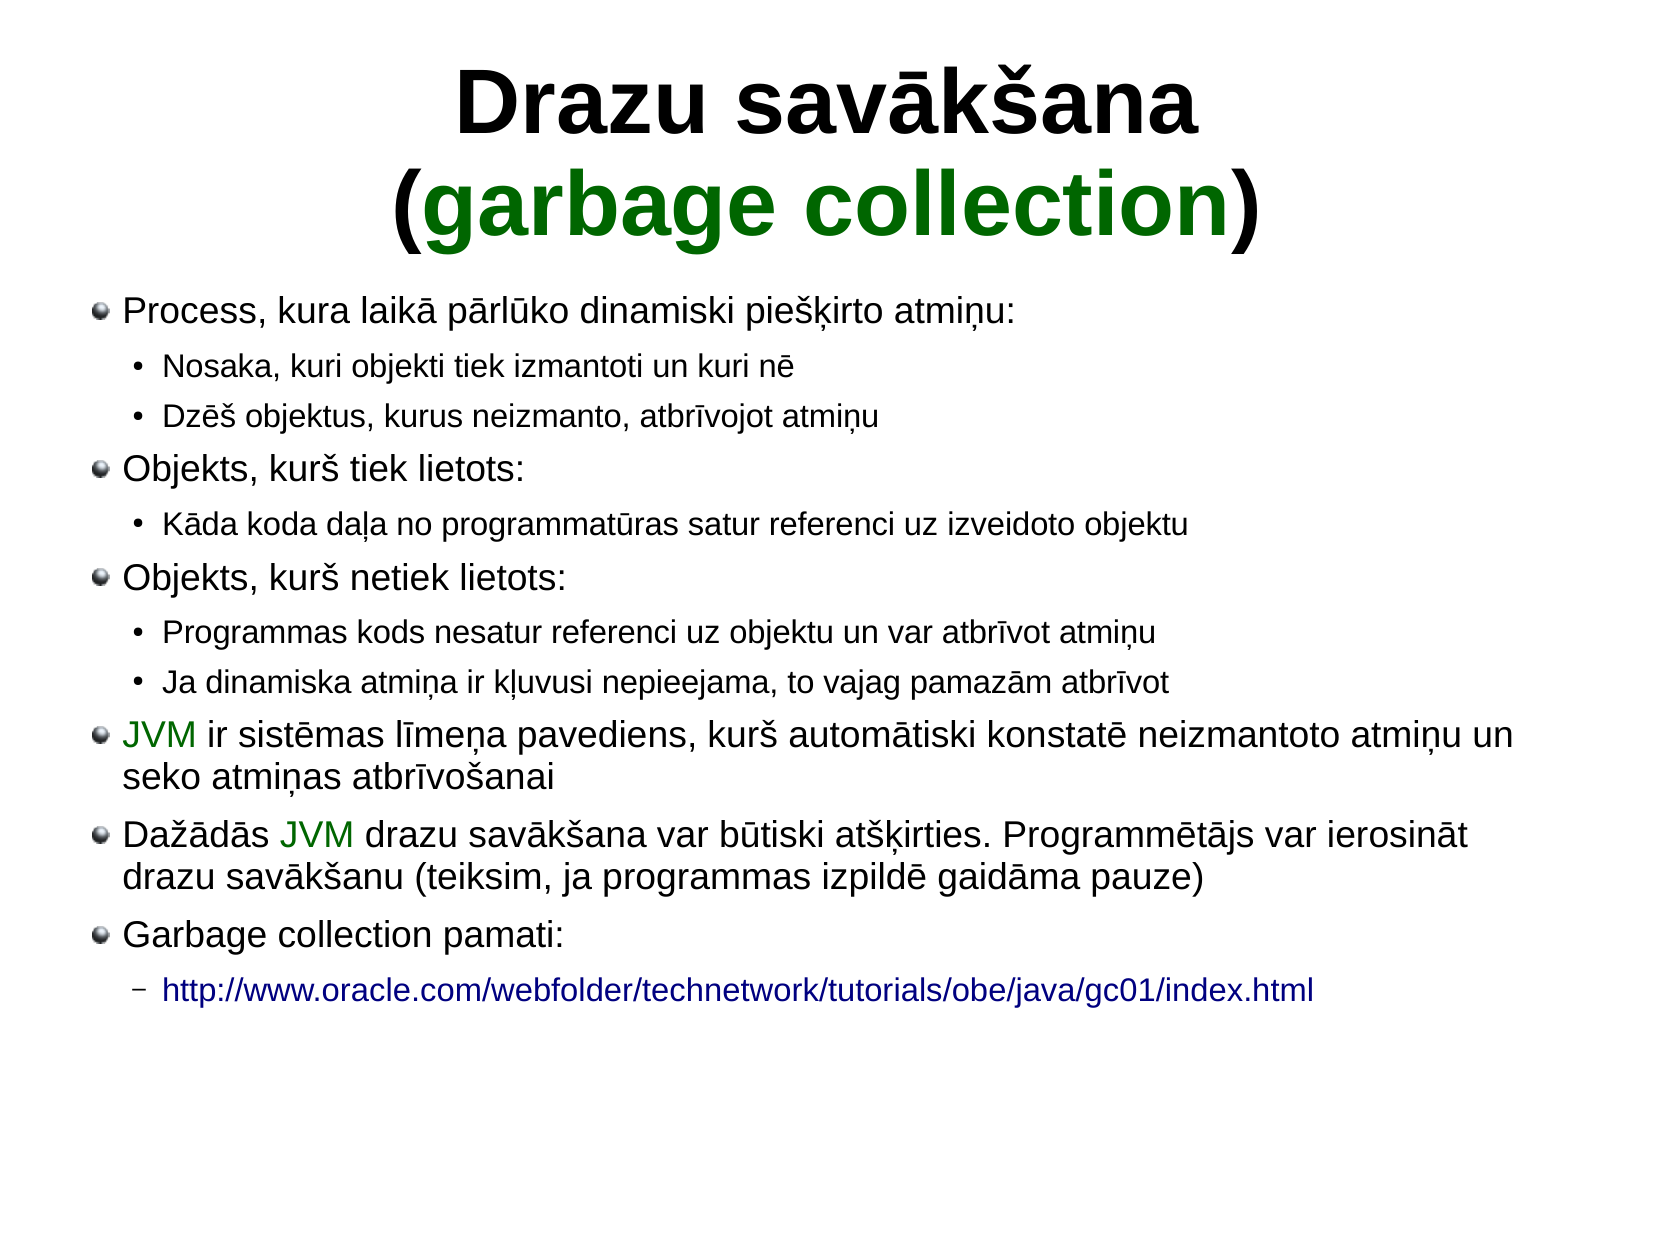

# Drazu savākšana (garbage collection)
Process, kura laikā pārlūko dinamiski piešķirto atmiņu:
Nosaka, kuri objekti tiek izmantoti un kuri nē
Dzēš objektus, kurus neizmanto, atbrīvojot atmiņu
Objekts, kurš tiek lietots:
Kāda koda daļa no programmatūras satur referenci uz izveidoto objektu
Objekts, kurš netiek lietots:
Programmas kods nesatur referenci uz objektu un var atbrīvot atmiņu
Ja dinamiska atmiņa ir kļuvusi nepieejama, to vajag pamazām atbrīvot
JVM ir sistēmas līmeņa pavediens, kurš automātiski konstatē neizmantoto atmiņu un seko atmiņas atbrīvošanai
Dažādās JVM drazu savākšana var būtiski atšķirties. Programmētājs var ierosināt drazu savākšanu (teiksim, ja programmas izpildē gaidāma pauze)
Garbage collection pamati:
http://www.oracle.com/webfolder/technetwork/tutorials/obe/java/gc01/index.html